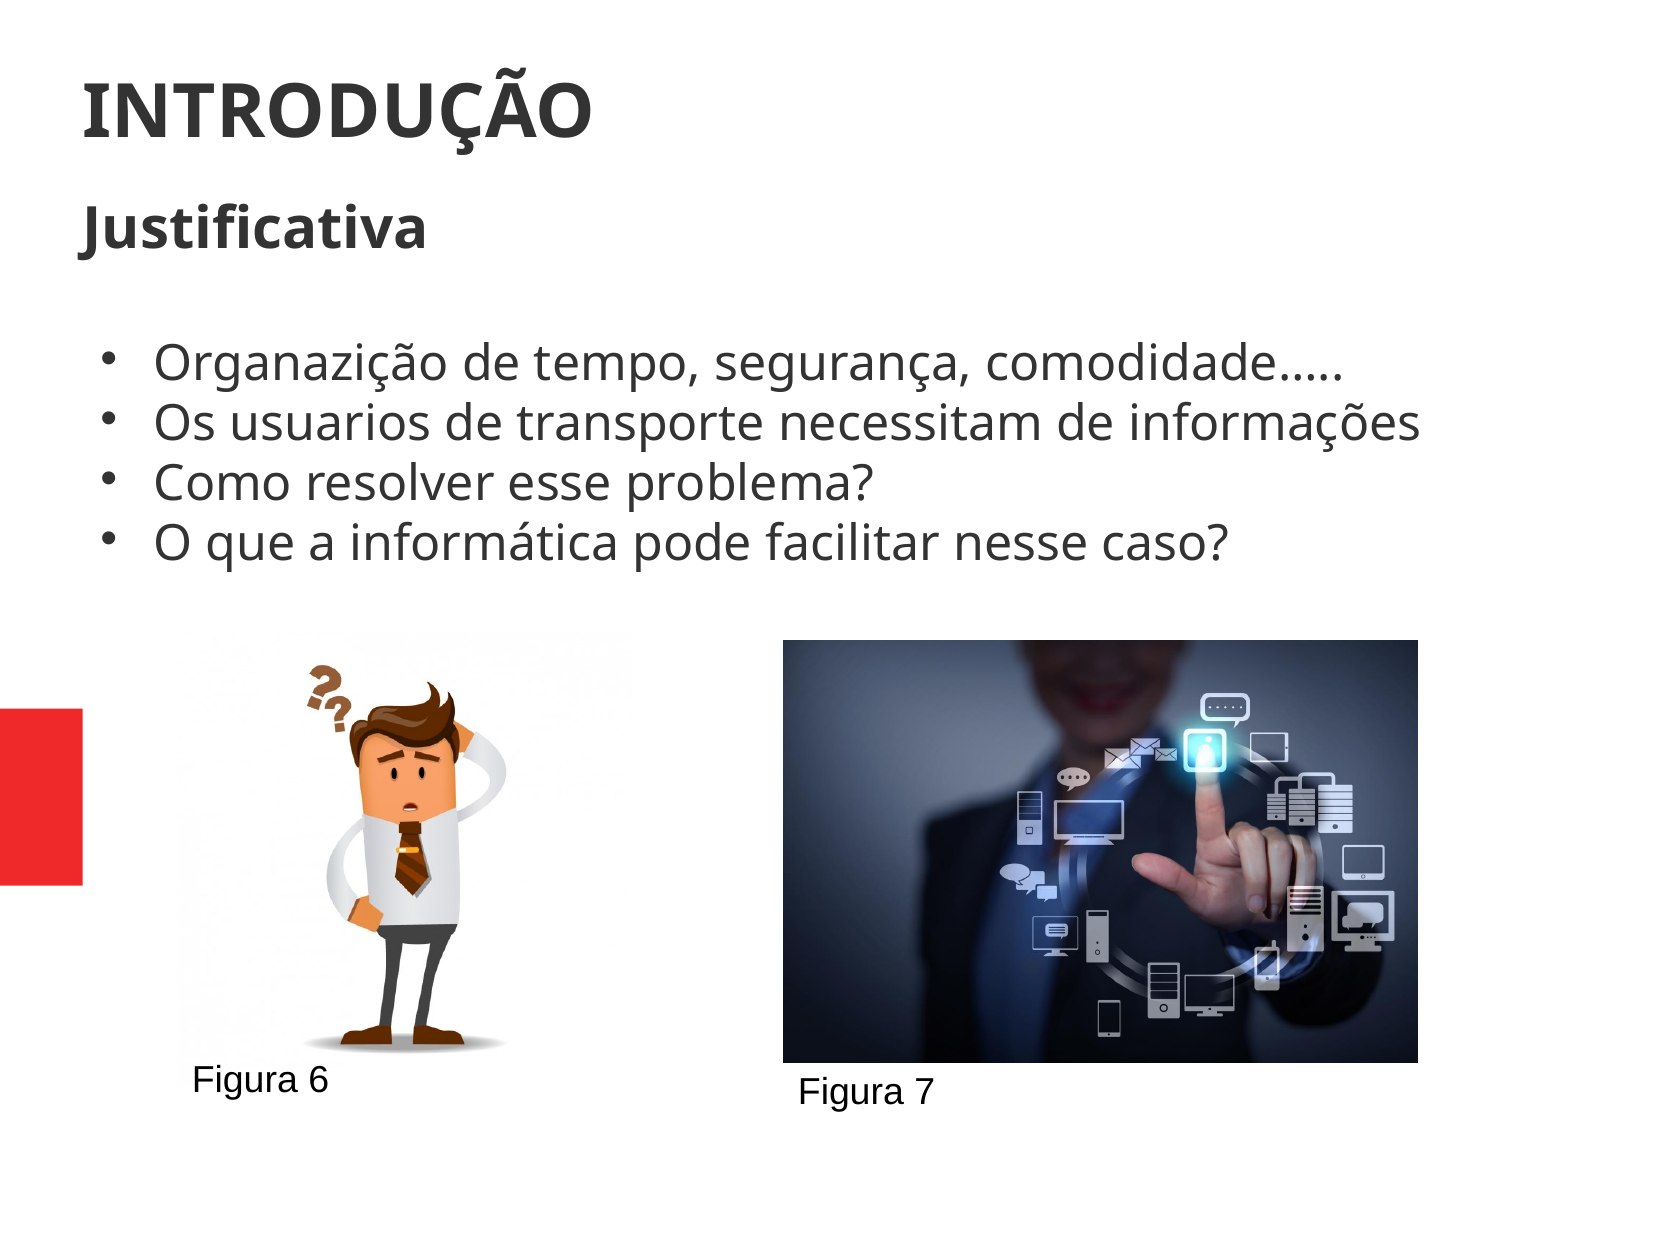

INTRODUÇÃO
Justificativa
Organazição de tempo, segurança, comodidade…..
Os usuarios de transporte necessitam de informações
Como resolver esse problema?
O que a informática pode facilitar nesse caso?
Figura 6
Figura 7